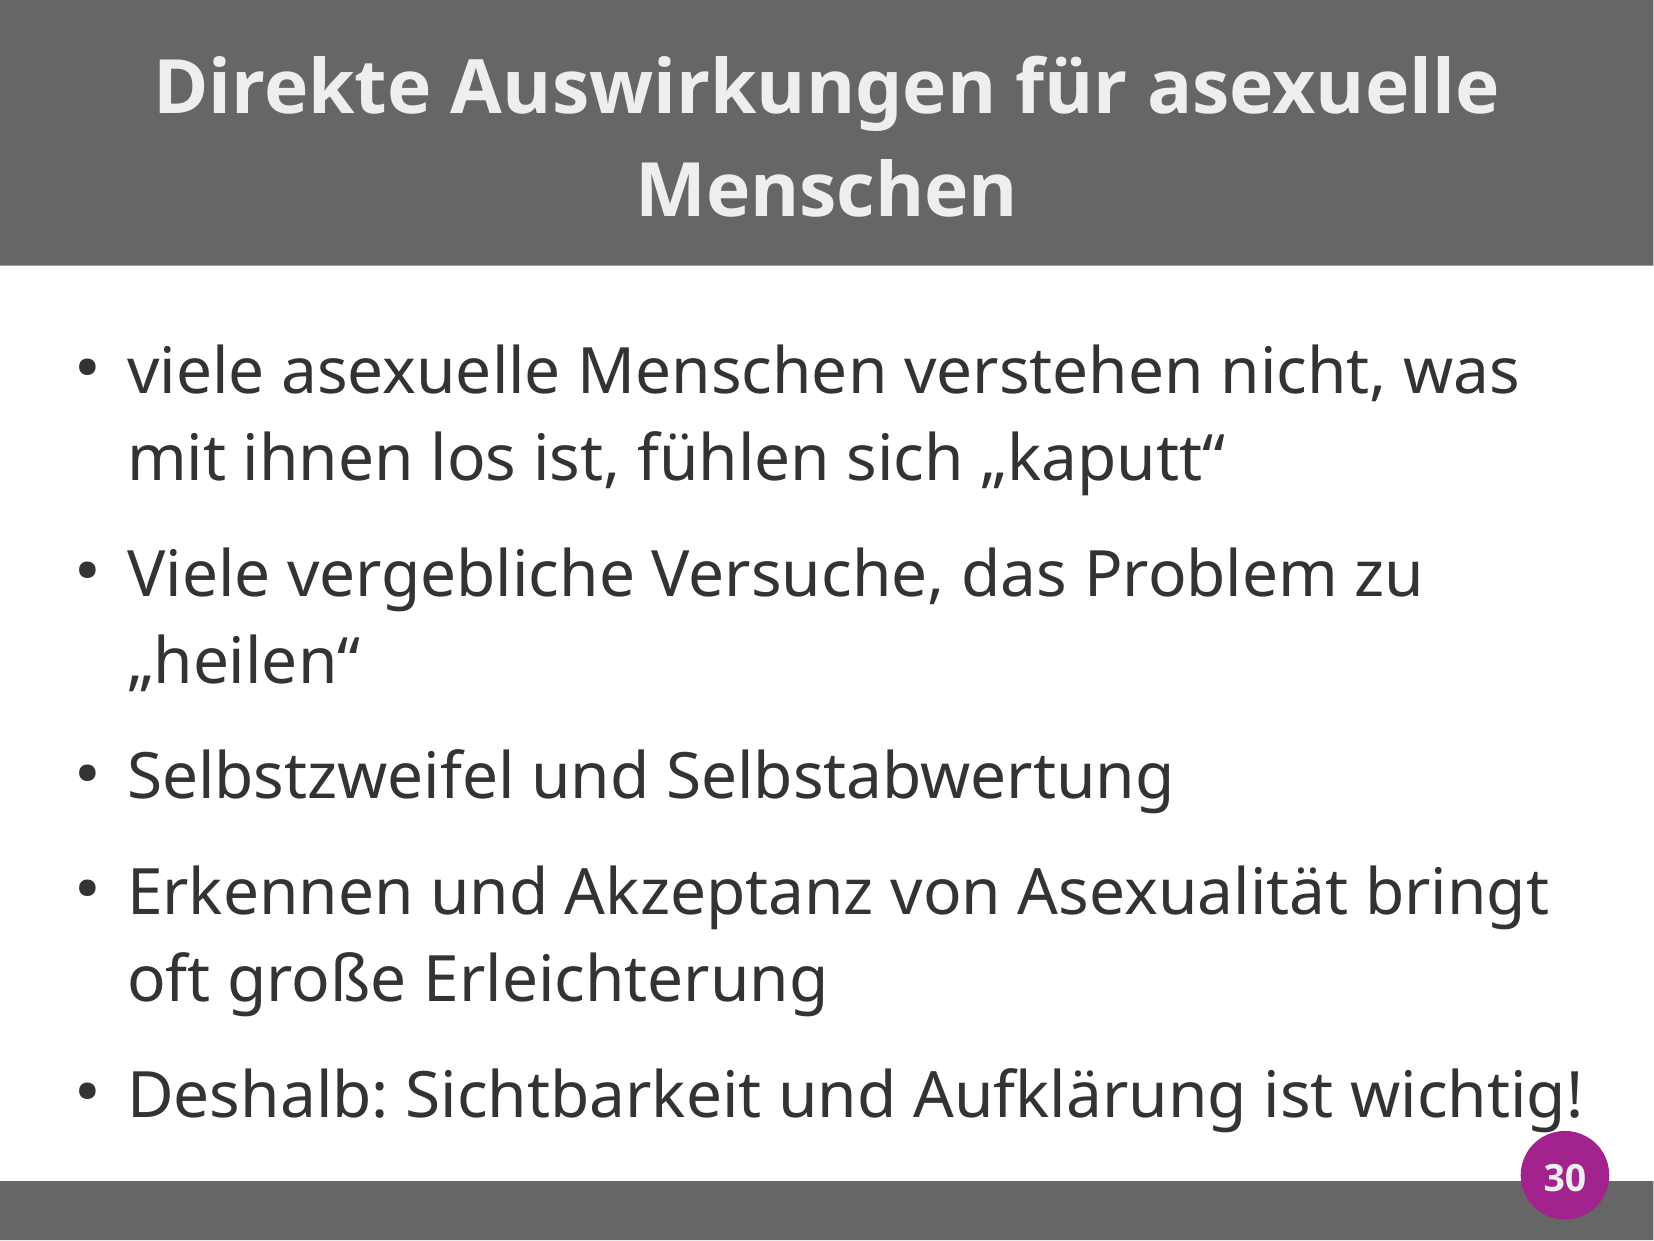

# Direkte Auswirkungen für asexuelle Menschen
viele asexuelle Menschen verstehen nicht, was mit ihnen los ist, fühlen sich „kaputt“
Viele vergebliche Versuche, das Problem zu „heilen“
Selbstzweifel und Selbstabwertung
Erkennen und Akzeptanz von Asexualität bringt oft große Erleichterung
Deshalb: Sichtbarkeit und Aufklärung ist wichtig!
30